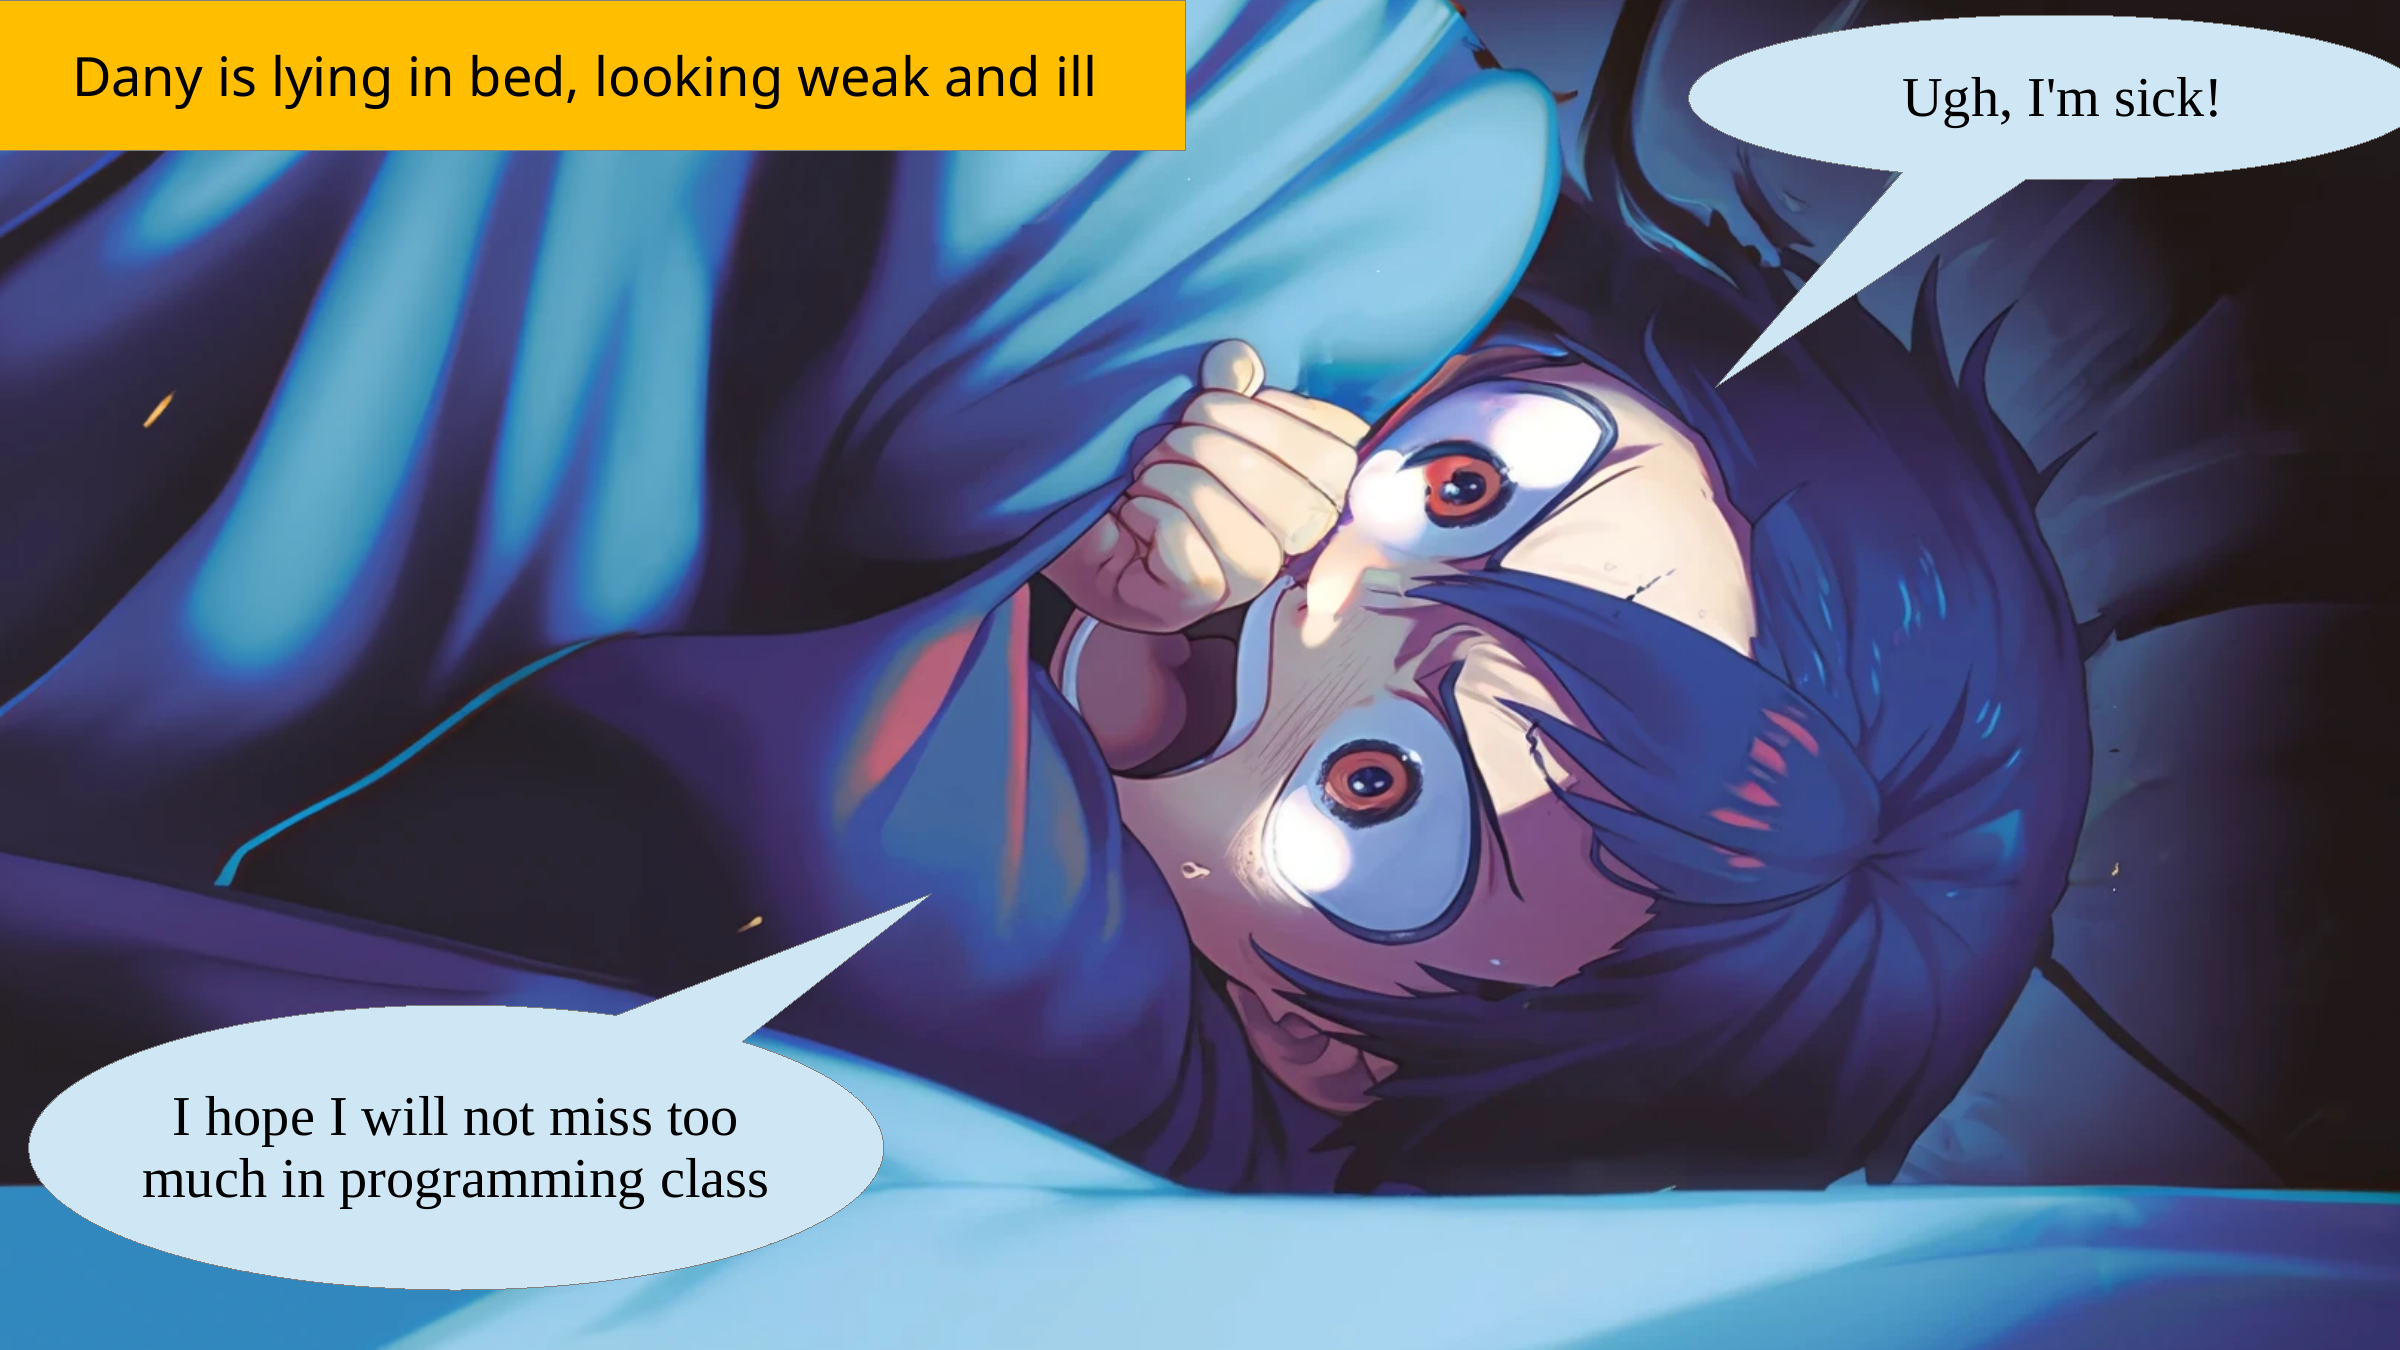

Dany is lying in bed, looking weak and ill
 Ugh, I'm sick!
I hope I will not miss too
much in programming class